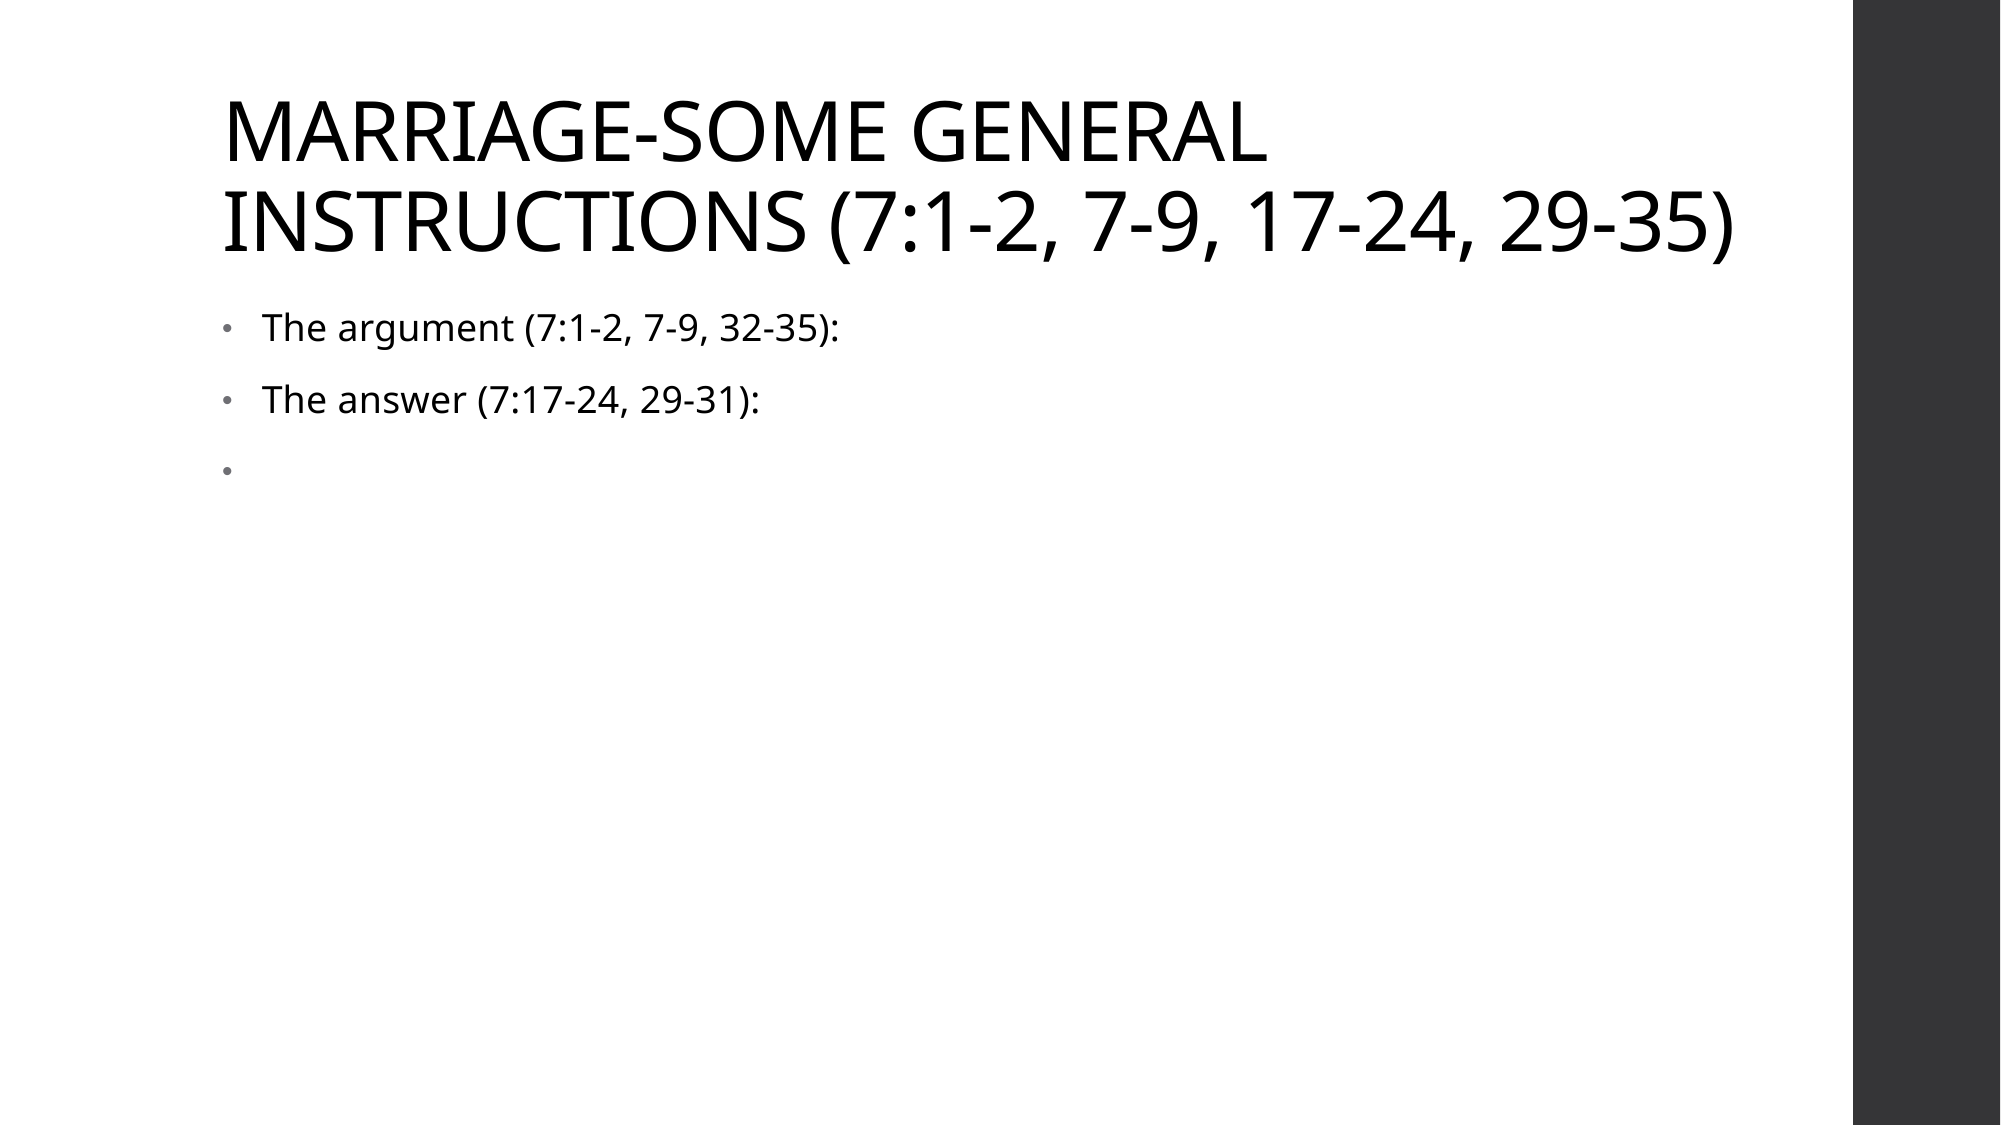

# MARRIAGE-SOME GENERAL INSTRUCTIONS (7:1-2, 7-9, 17-24, 29-35)
 The argument (7:1-2, 7-9, 32-35):
 The answer (7:17-24, 29-31):